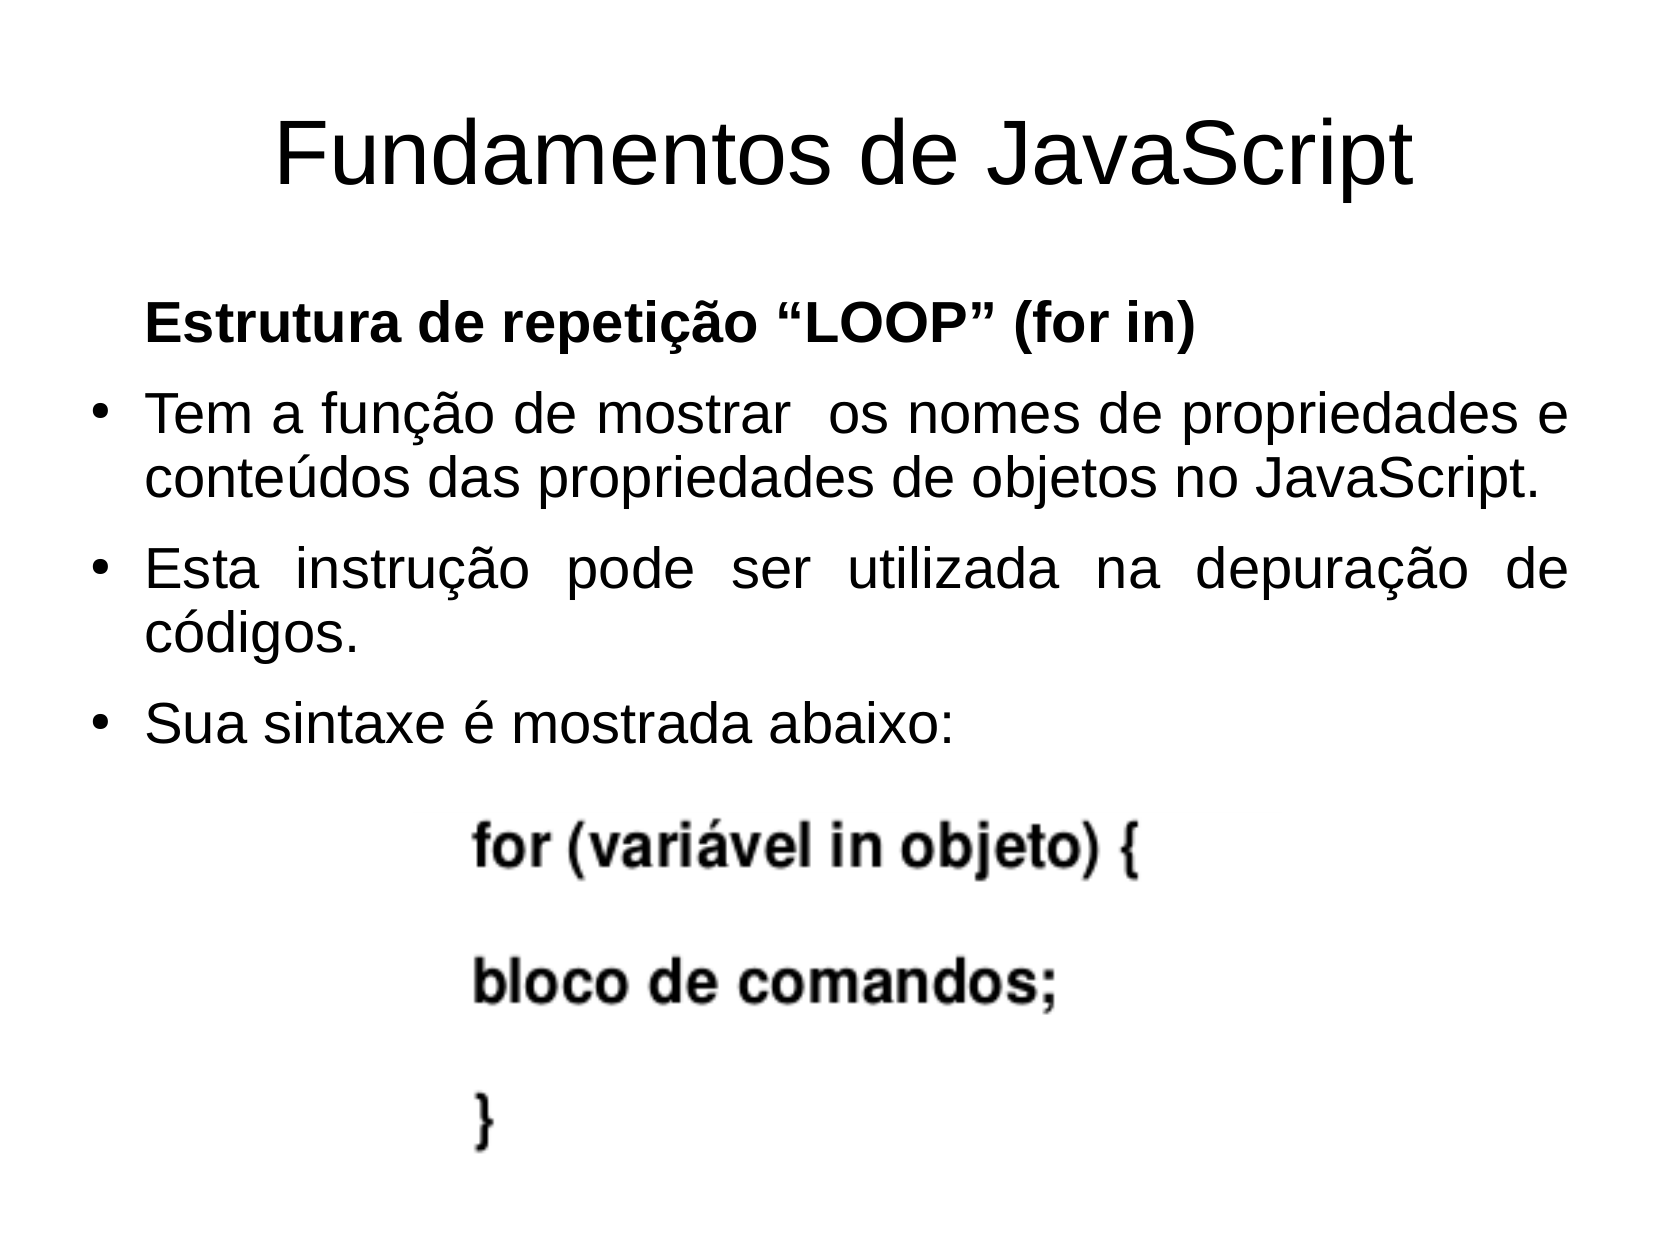

# Fundamentos de JavaScript
Estrutura de repetição “LOOP” (for in)
Tem a função de mostrar os nomes de propriedades e conteúdos das propriedades de objetos no JavaScript.
Esta instrução pode ser utilizada na depuração de códigos.
Sua sintaxe é mostrada abaixo: